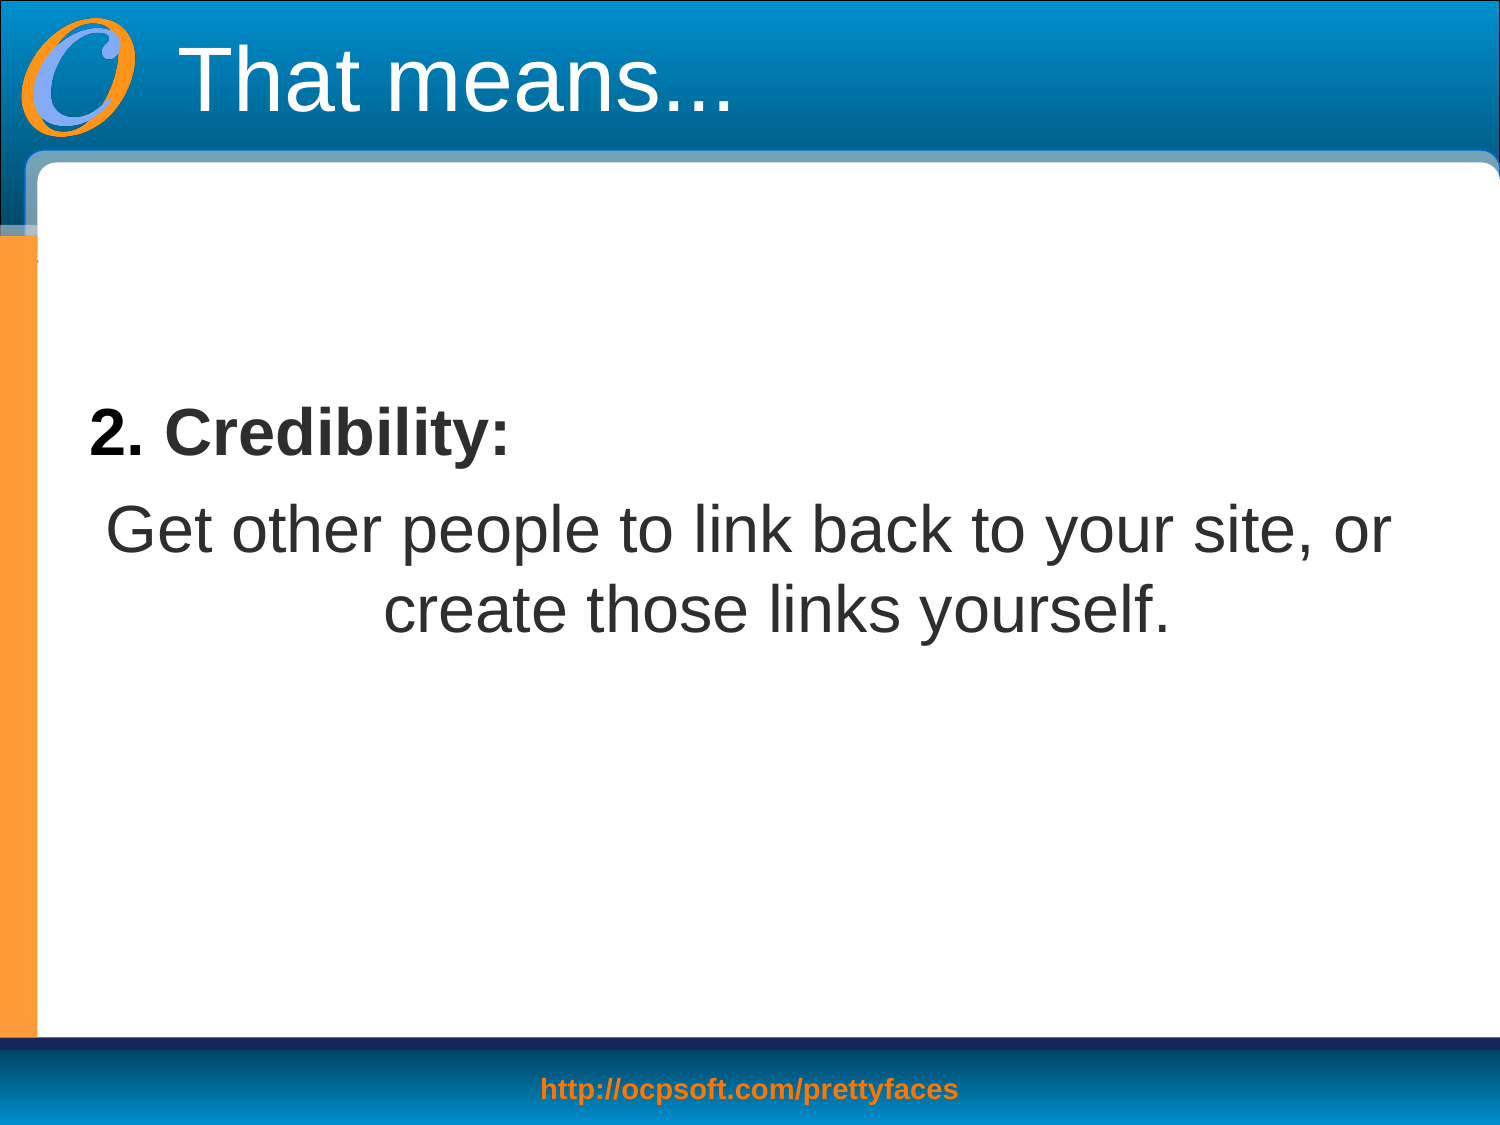

# That means...
 Credibility:
Get other people to link back to your site, or create those links yourself.